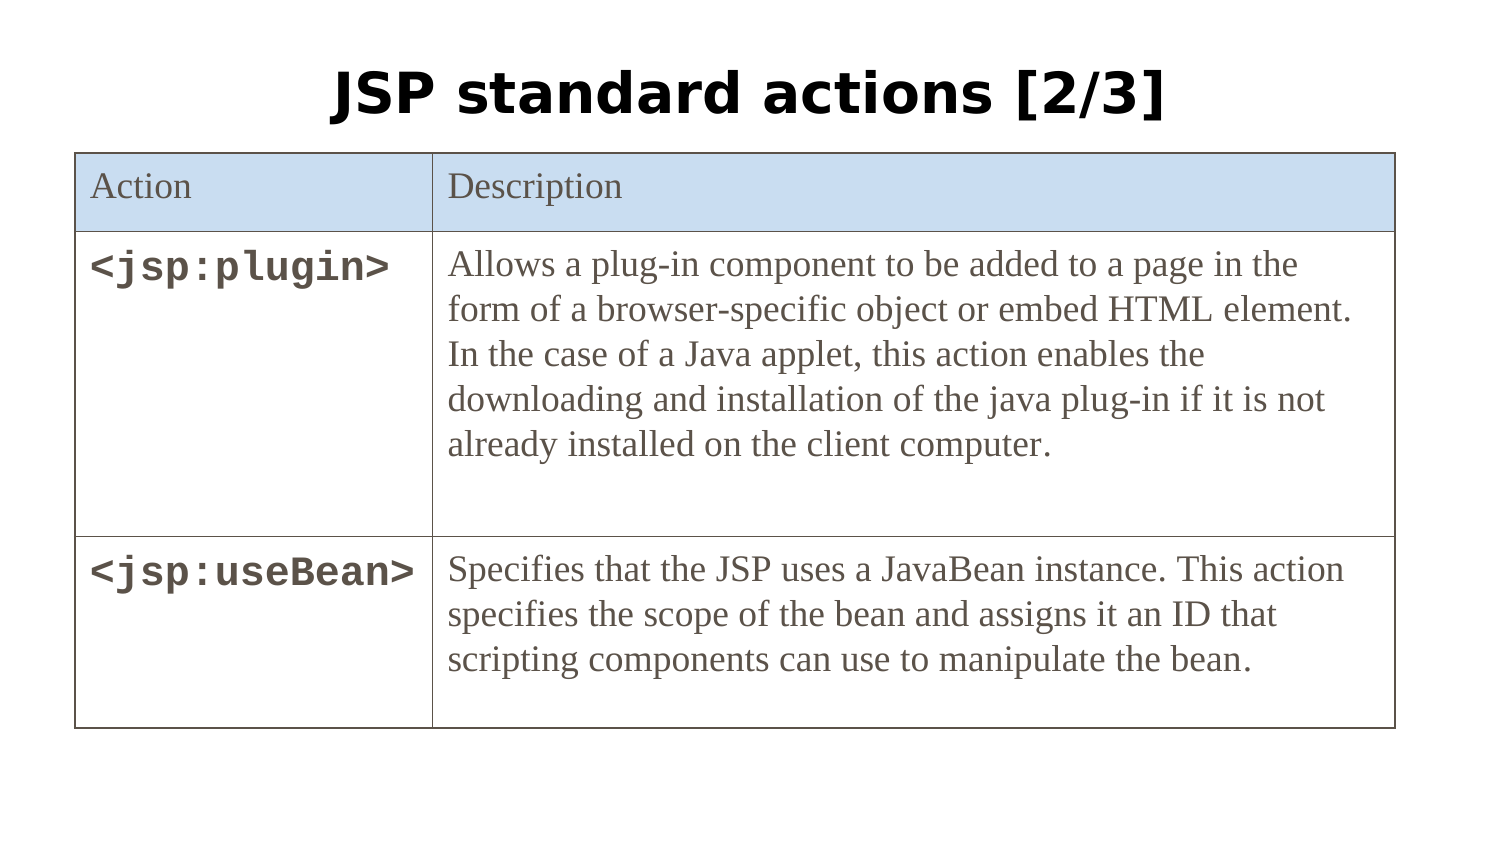

# JSP standard actions [2/3]
| Action | Description |
| --- | --- |
| <jsp:plugin> | Allows a plug-in component to be added to a page in the form of a browser-specific object or embed HTML element. In the case of a Java applet, this action enables the downloading and installation of the java plug-in if it is not already installed on the client computer. |
| <jsp:useBean> | Specifies that the JSP uses a JavaBean instance. This action specifies the scope of the bean and assigns it an ID that scripting components can use to manipulate the bean. |